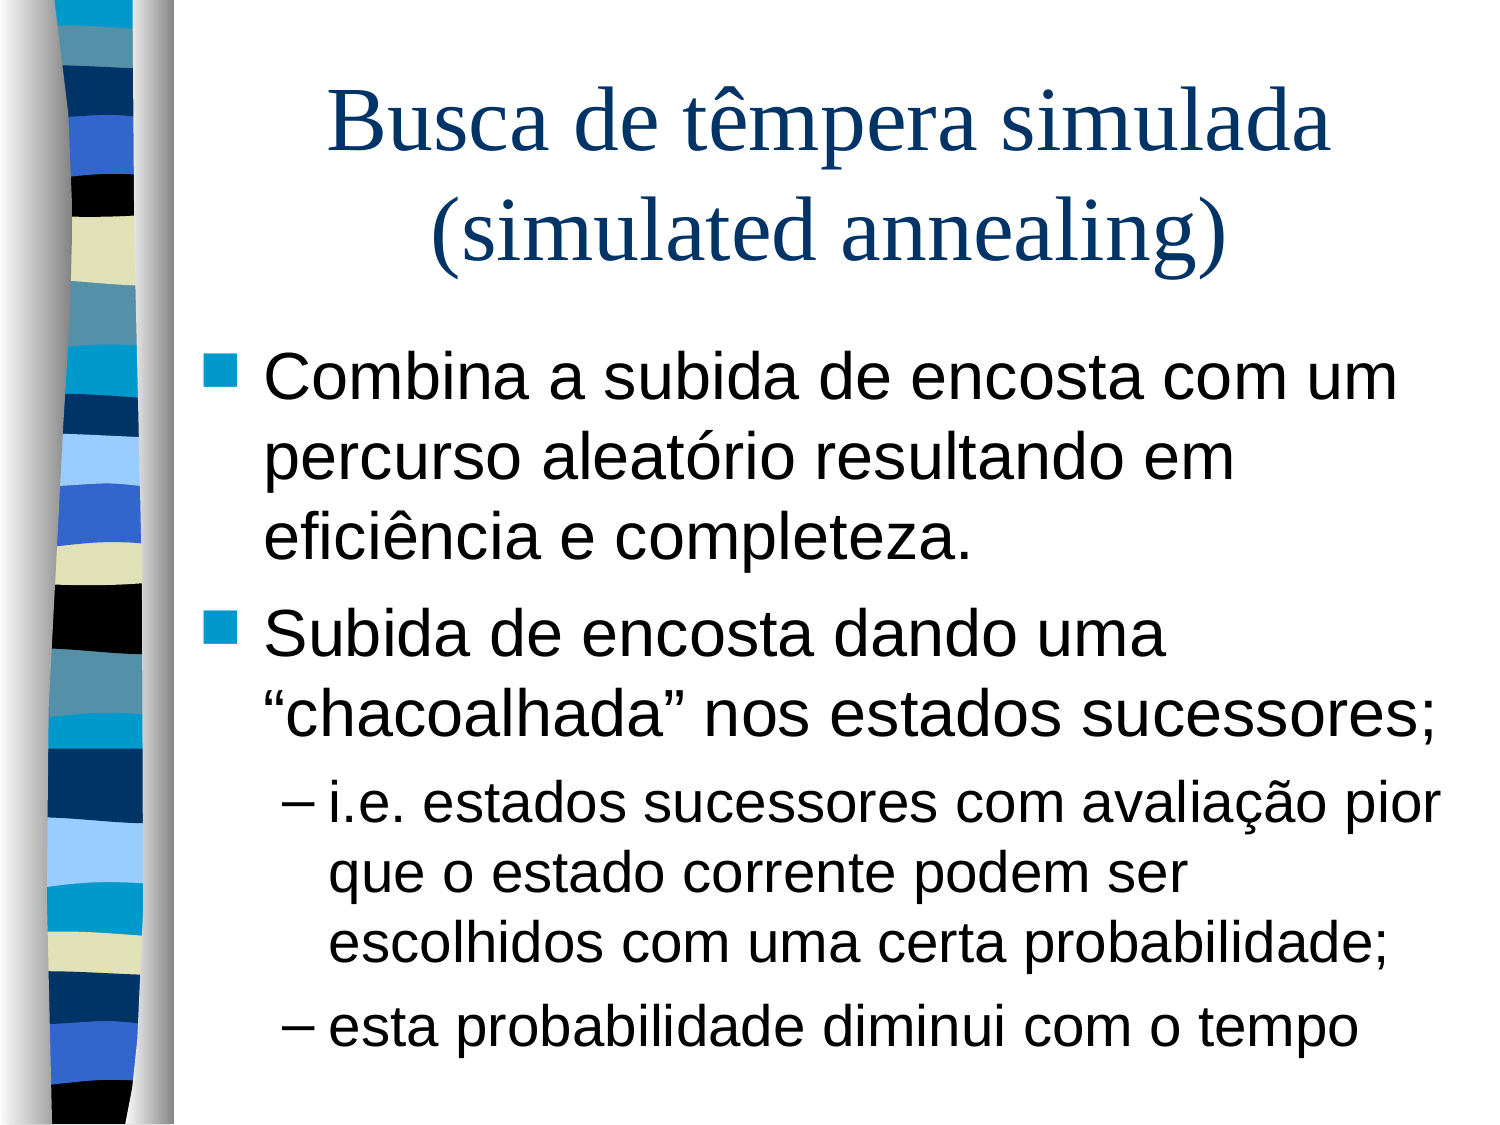

# Busca de têmpera simulada (simulated annealing)
Combina a subida de encosta com um percurso aleatório resultando em eficiência e completeza.
Subida de encosta dando uma “chacoalhada” nos estados sucessores;
i.e. estados sucessores com avaliação pior que o estado corrente podem ser escolhidos com uma certa probabilidade;
esta probabilidade diminui com o tempo